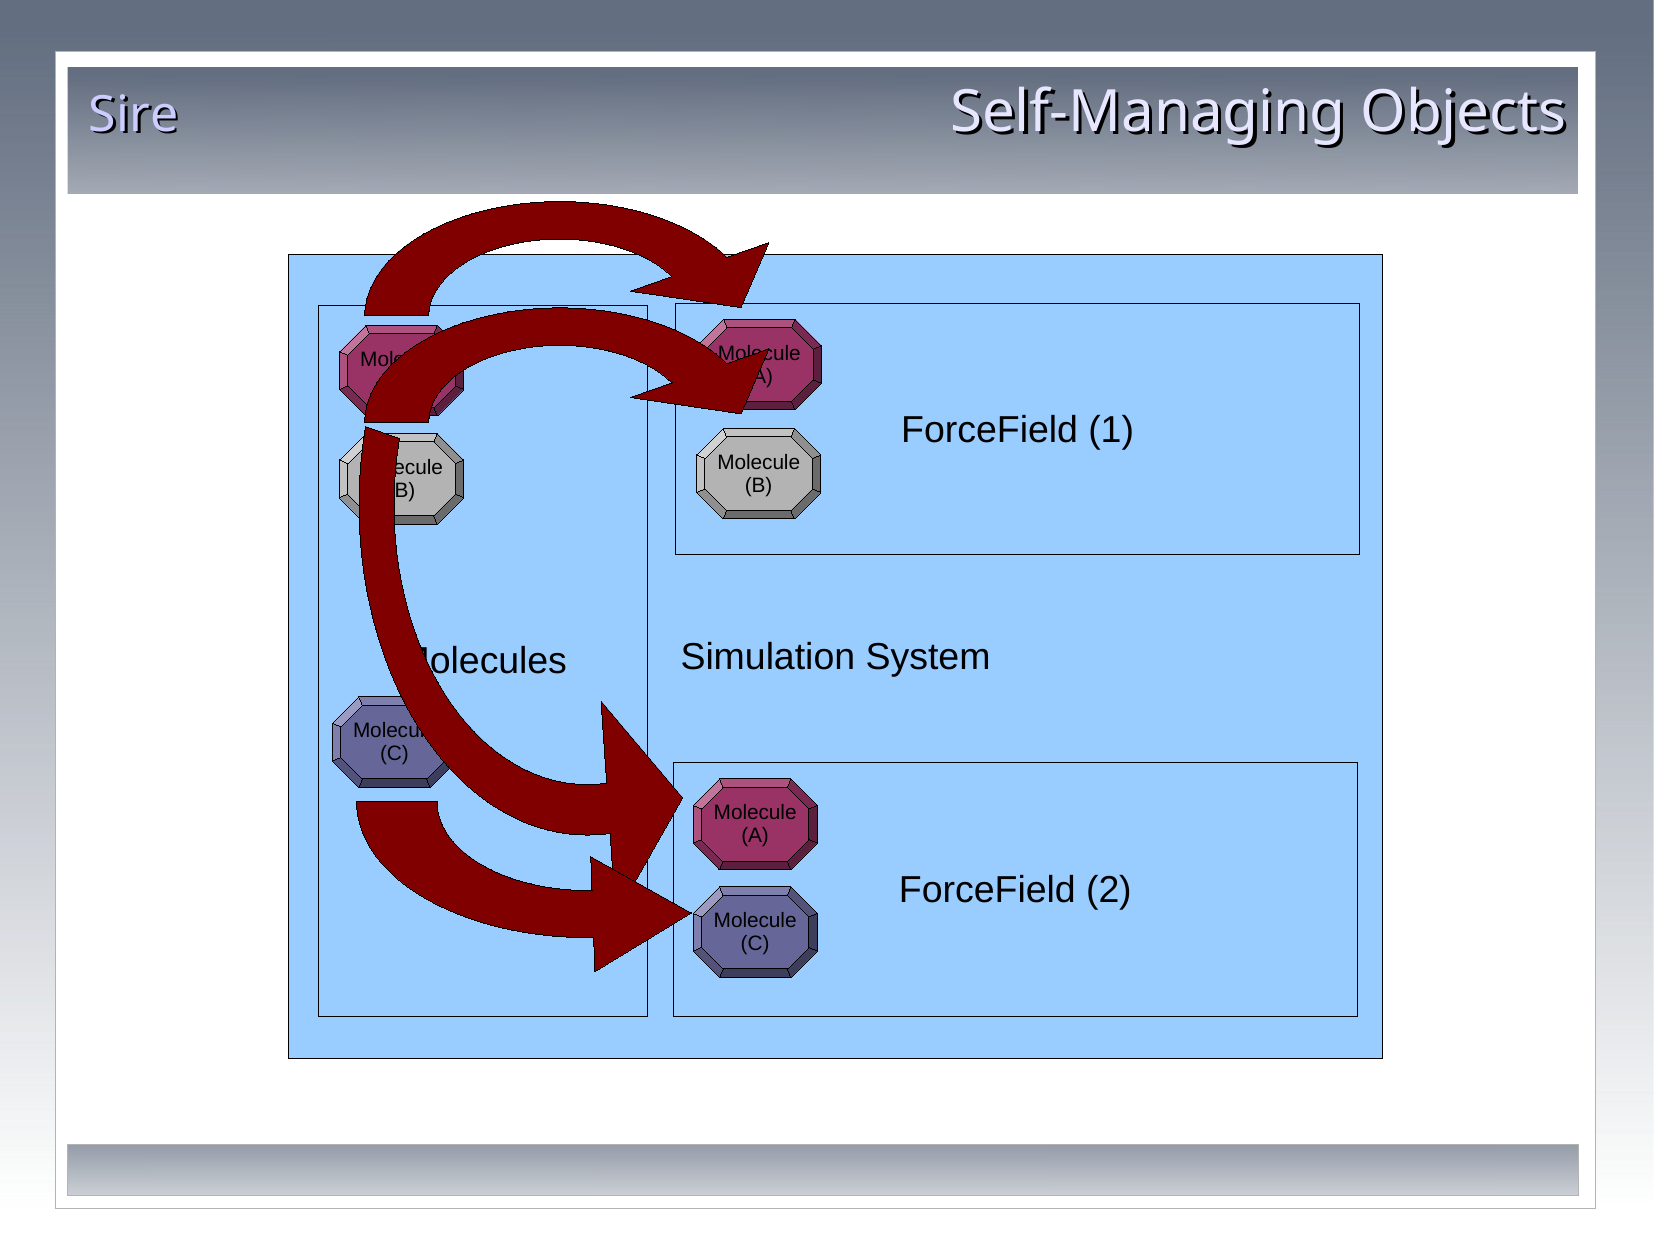

# Self-Managing Objects
Simulation System
ForceField (1)
Molecules
Molecule
(A)
Molecule
(A)
Molecule
(B)
Molecule
(B)
Molecule
(C)
ForceField (2)
Molecule
(A)
Molecule
(C)